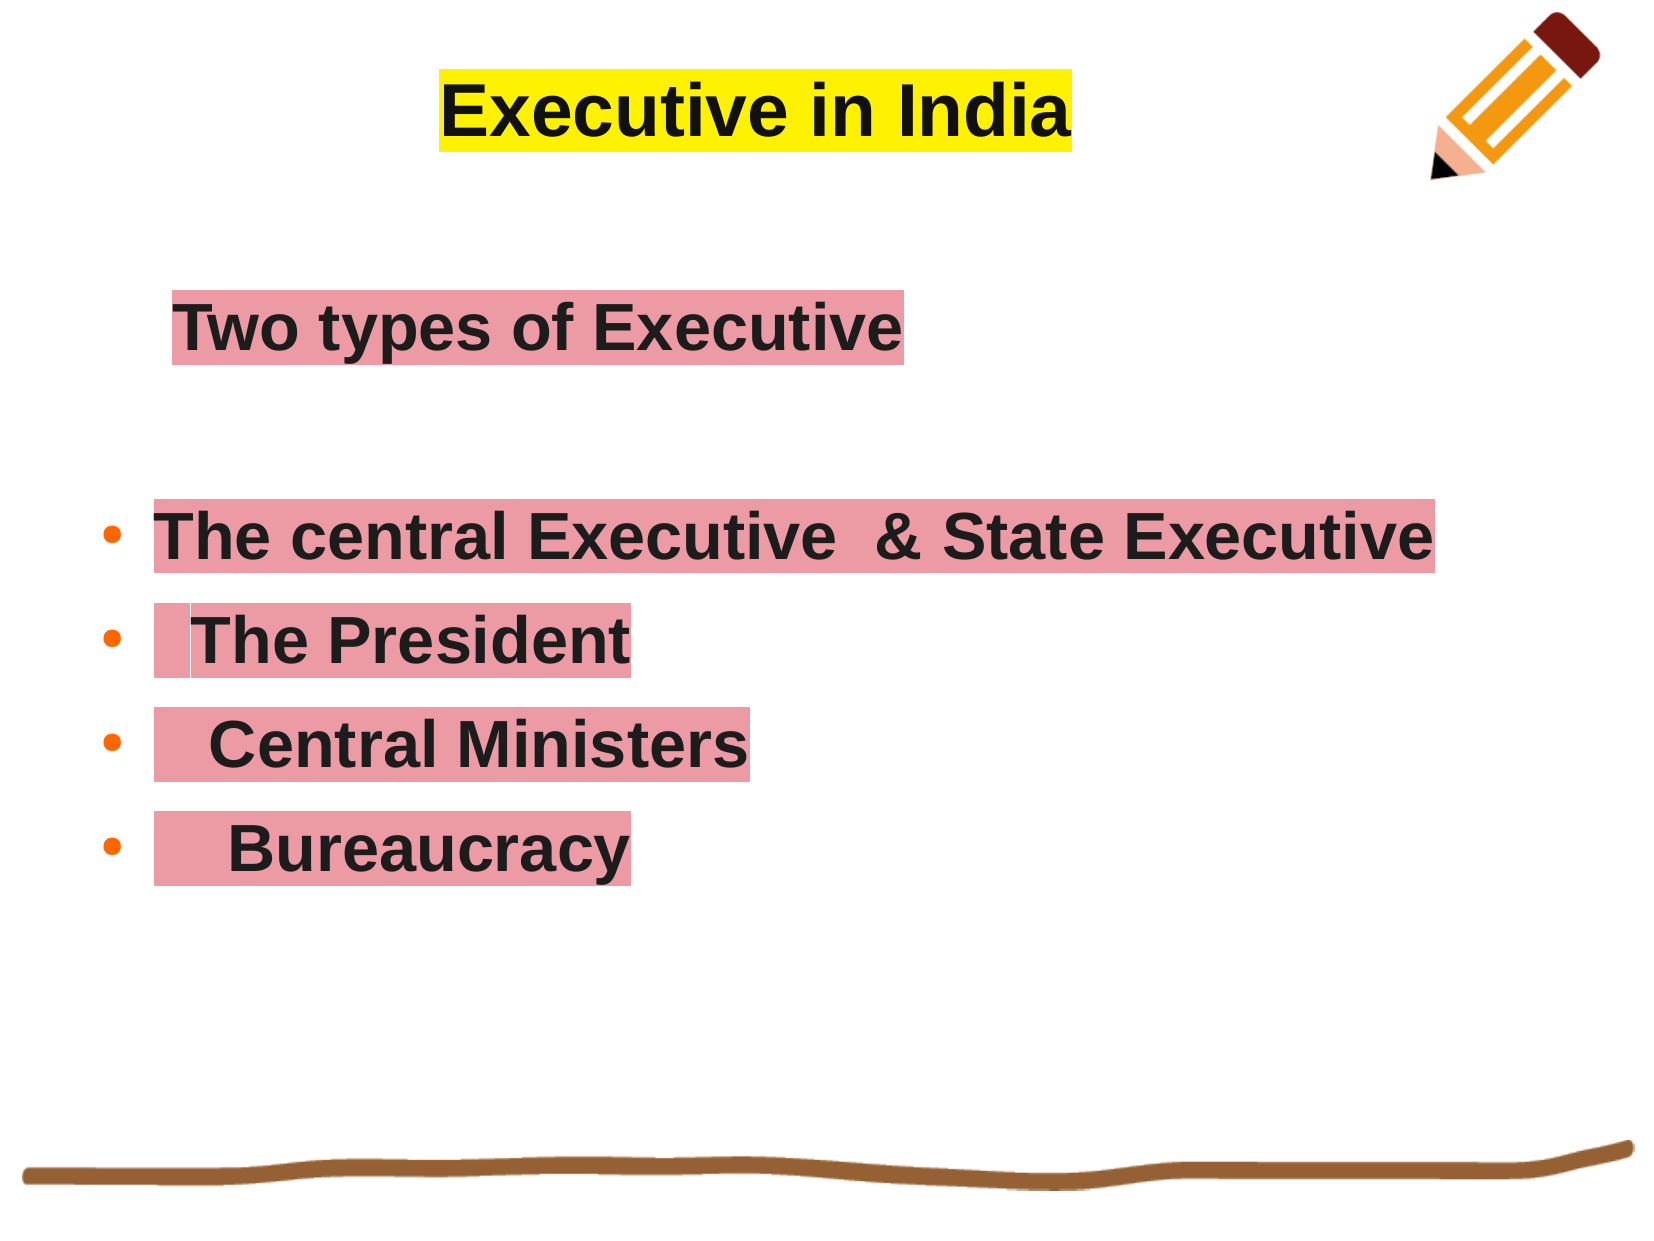

# Executive in India
 Two types of Executive
The central Executive & State Executive
 The President
 Central Ministers
 Bureaucracy